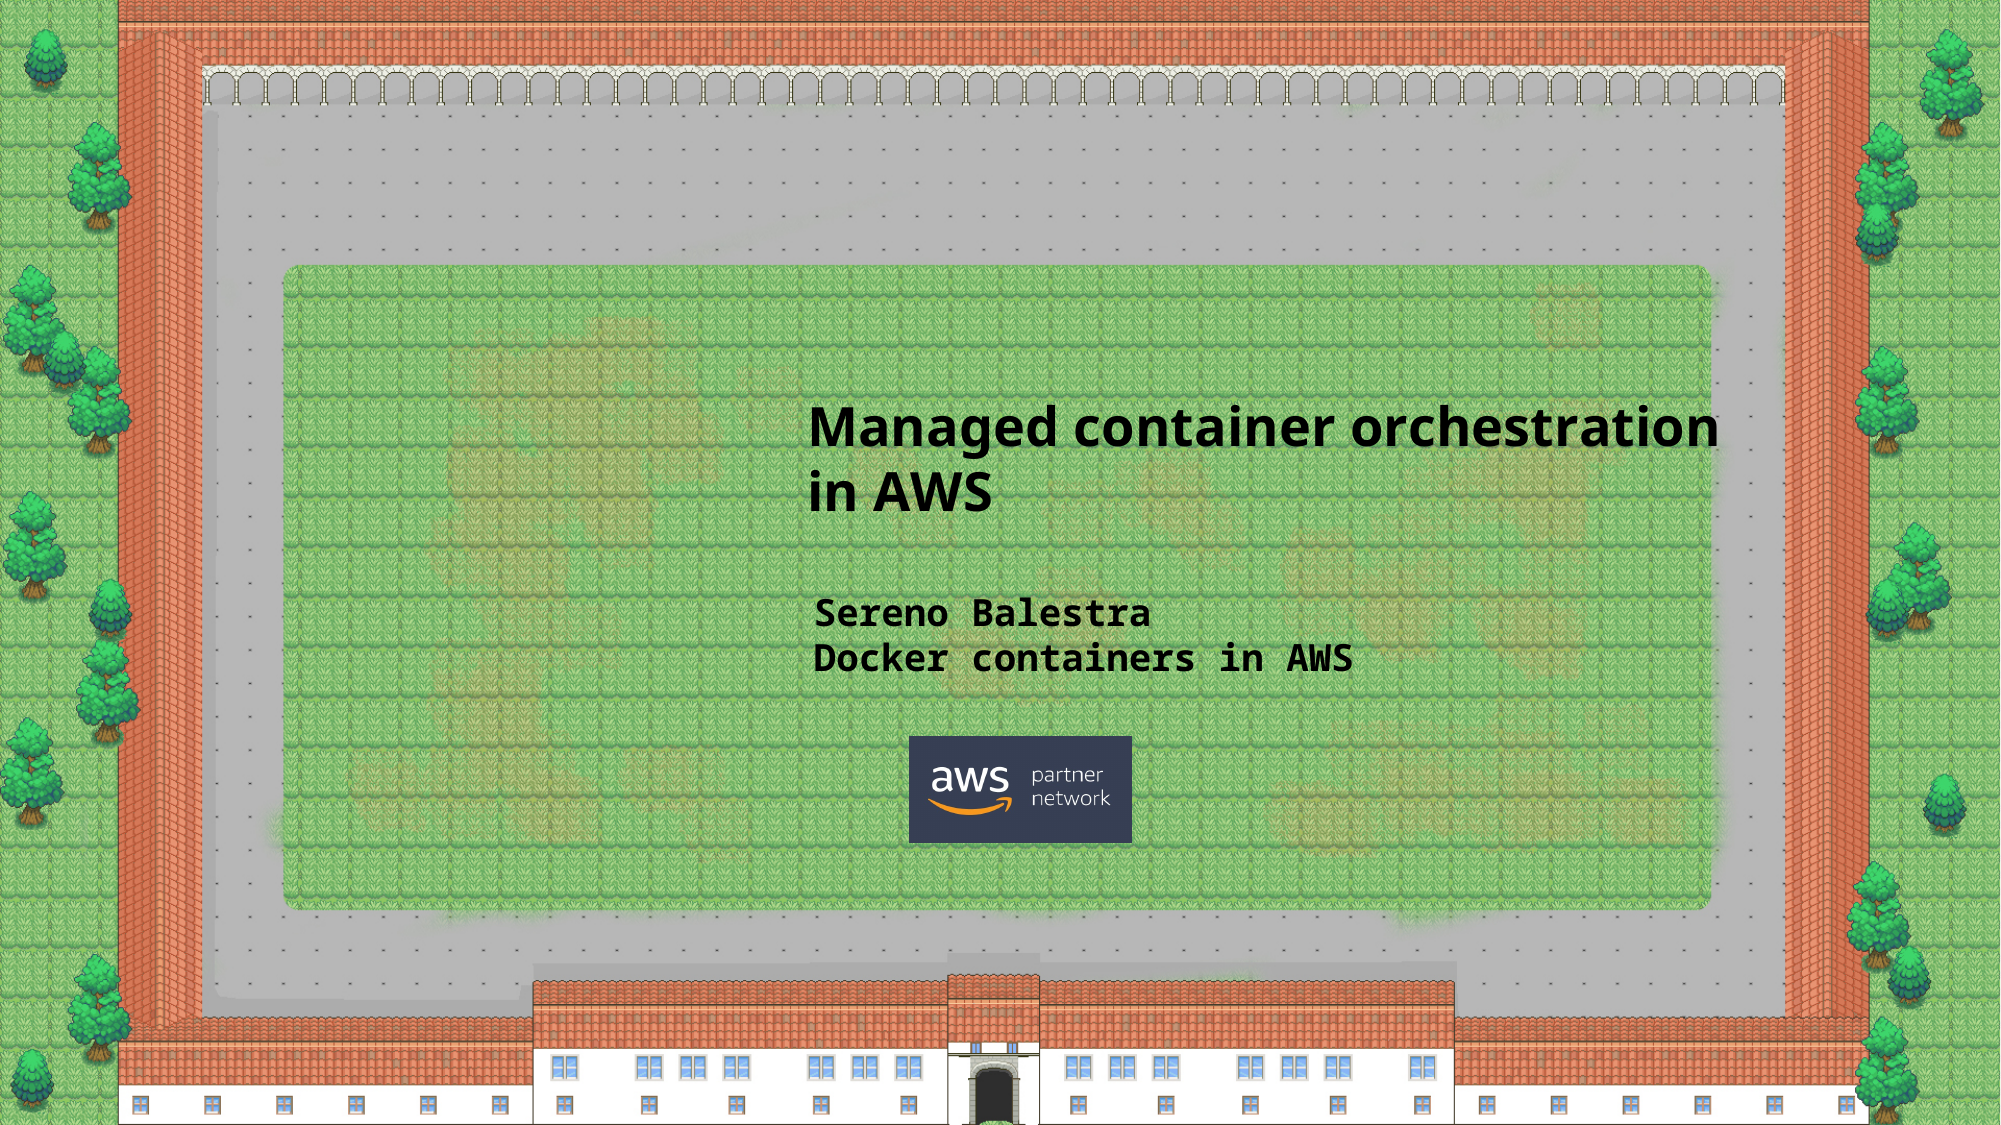

Managed container orchestration
in AWS
Sereno Balestra
Docker containers in AWS